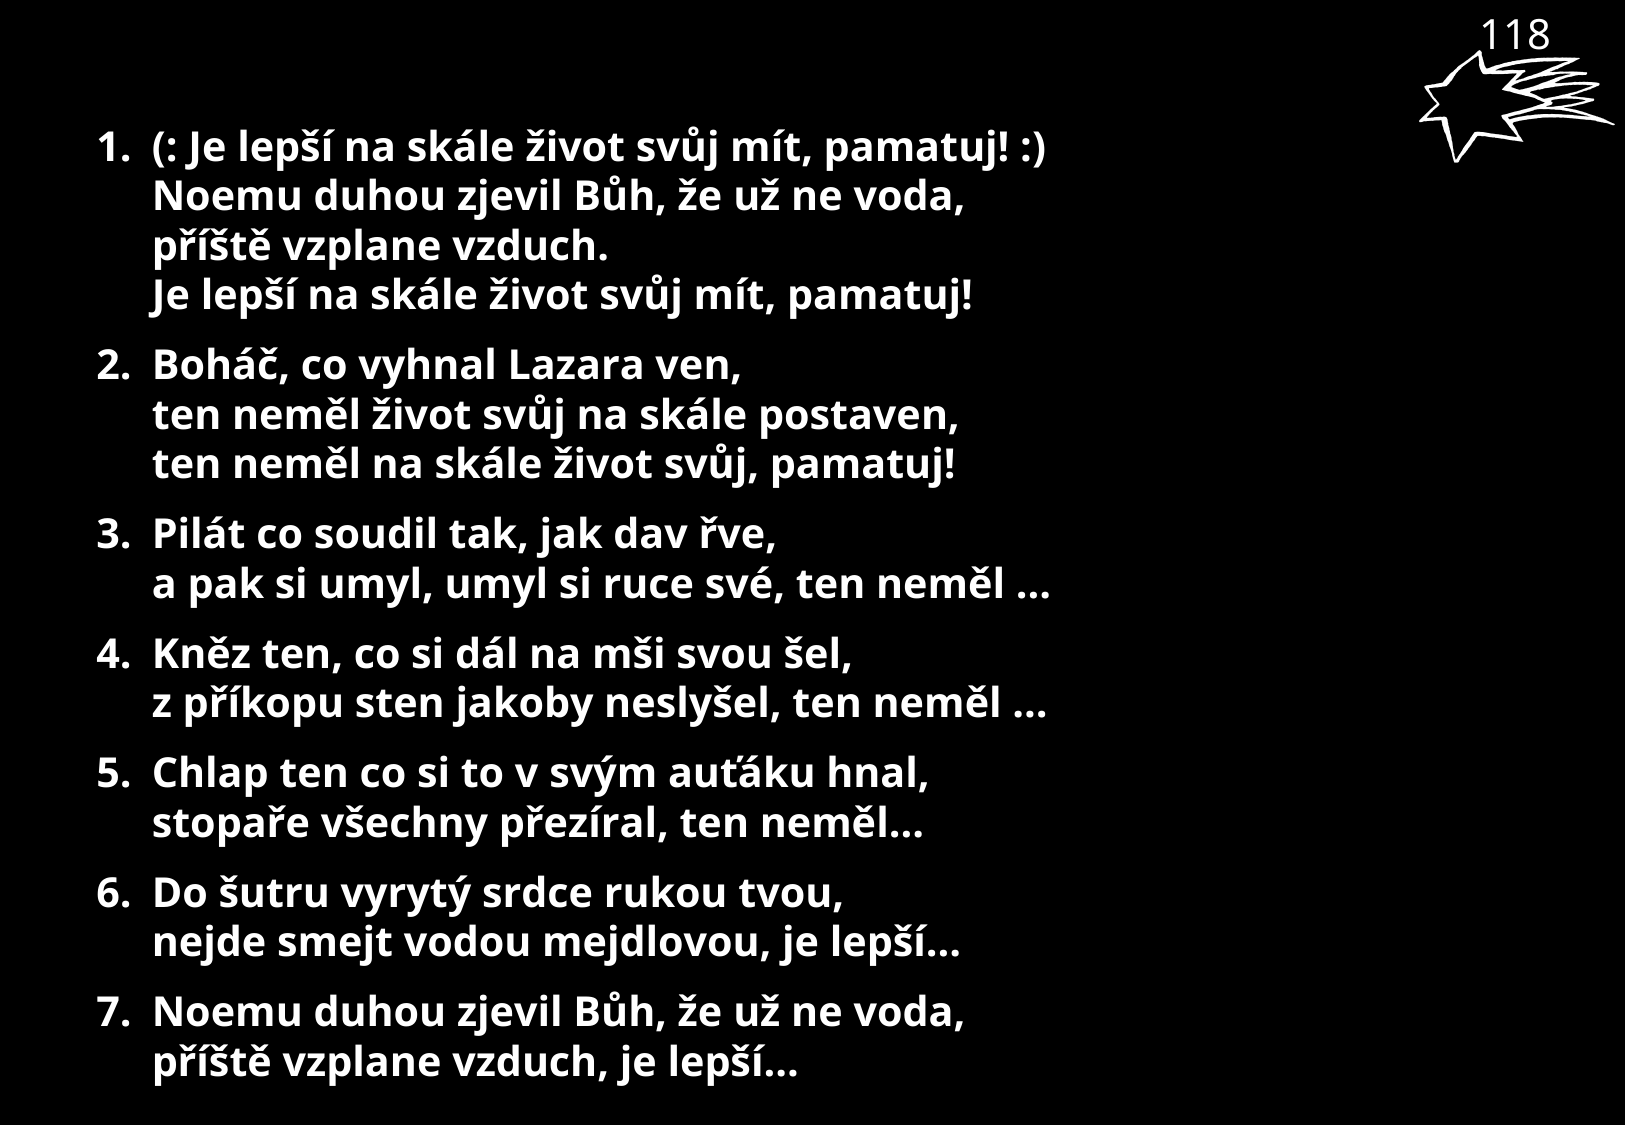

118
# (: Je lepší na skále život svůj mít, pamatuj! :) Noemu duhou zjevil Bůh, že už ne voda, příště vzplane vzduch. Je lepší na skále život svůj mít, pamatuj!
Boháč, co vyhnal Lazara ven,
ten neměl život svůj na skále postaven,
ten neměl na skále život svůj, pamatuj!
Pilát co soudil tak, jak dav řve,
a pak si umyl, umyl si ruce své, ten neměl …
Kněz ten, co si dál na mši svou šel,
z příkopu sten jakoby neslyšel, ten neměl …
Chlap ten co si to v svým auťáku hnal,
stopaře všechny přezíral, ten neměl…
Do šutru vyrytý srdce rukou tvou,
nejde smejt vodou mejdlovou, je lepší…
Noemu duhou zjevil Bůh, že už ne voda,
příště vzplane vzduch, je lepší…